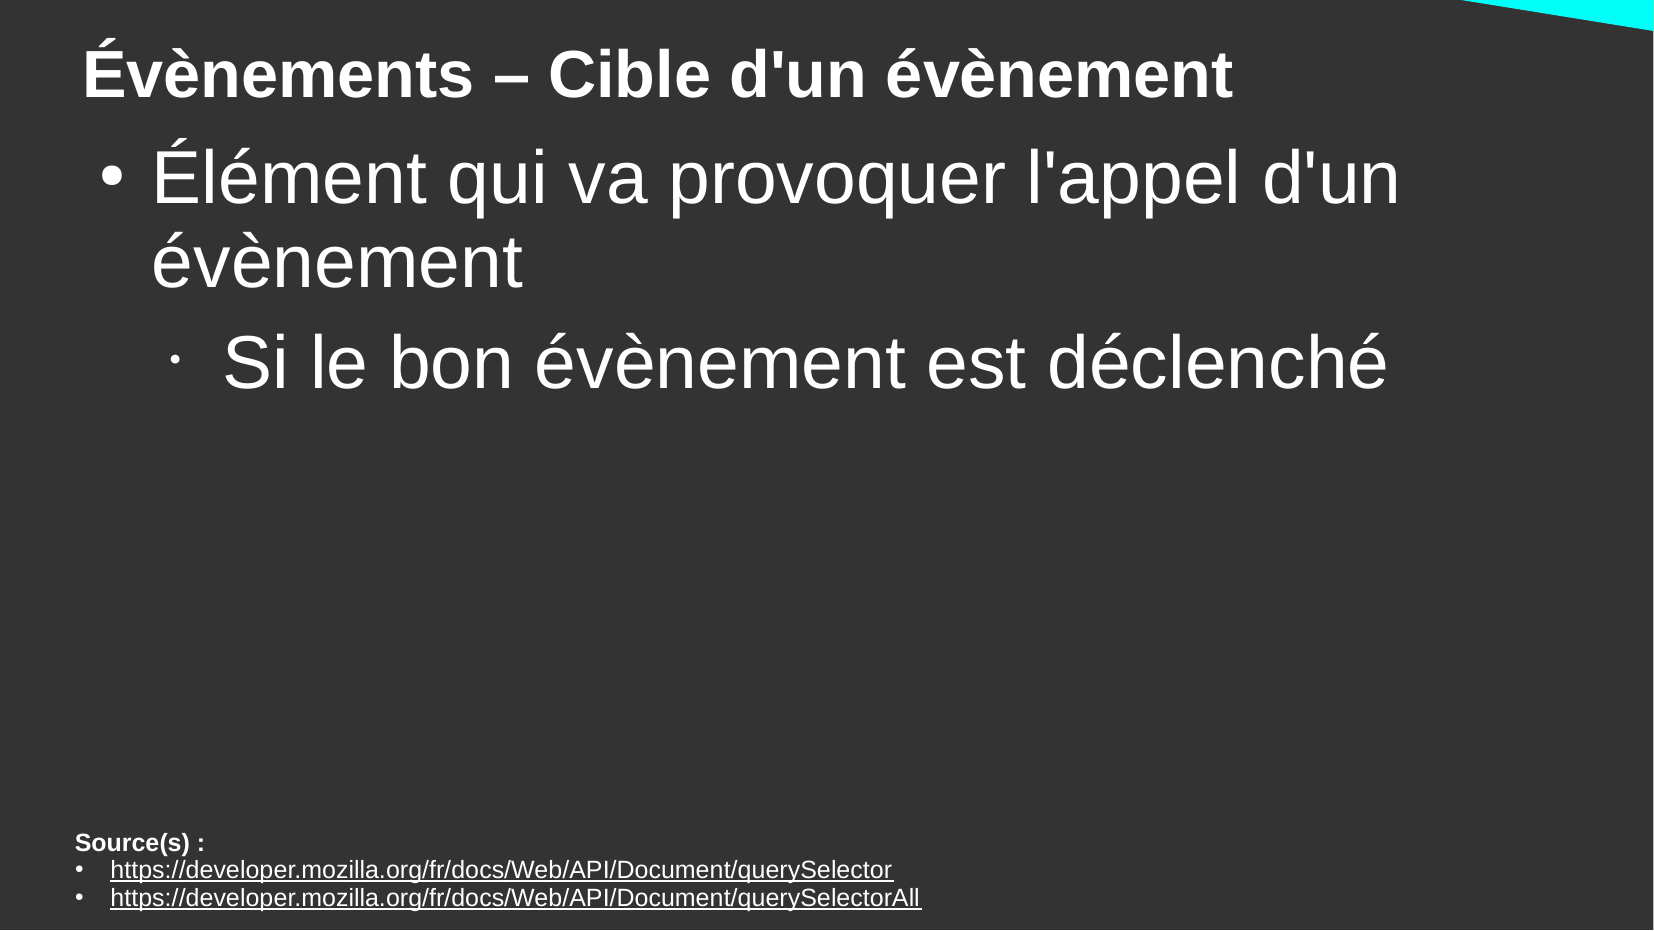

# Évènements – Cible d'un évènement
Élément qui va provoquer l'appel d'un évènement
Si le bon évènement est déclenché
Source(s) :
https://developer.mozilla.org/fr/docs/Web/API/Document/querySelector
https://developer.mozilla.org/fr/docs/Web/API/Document/querySelectorAll